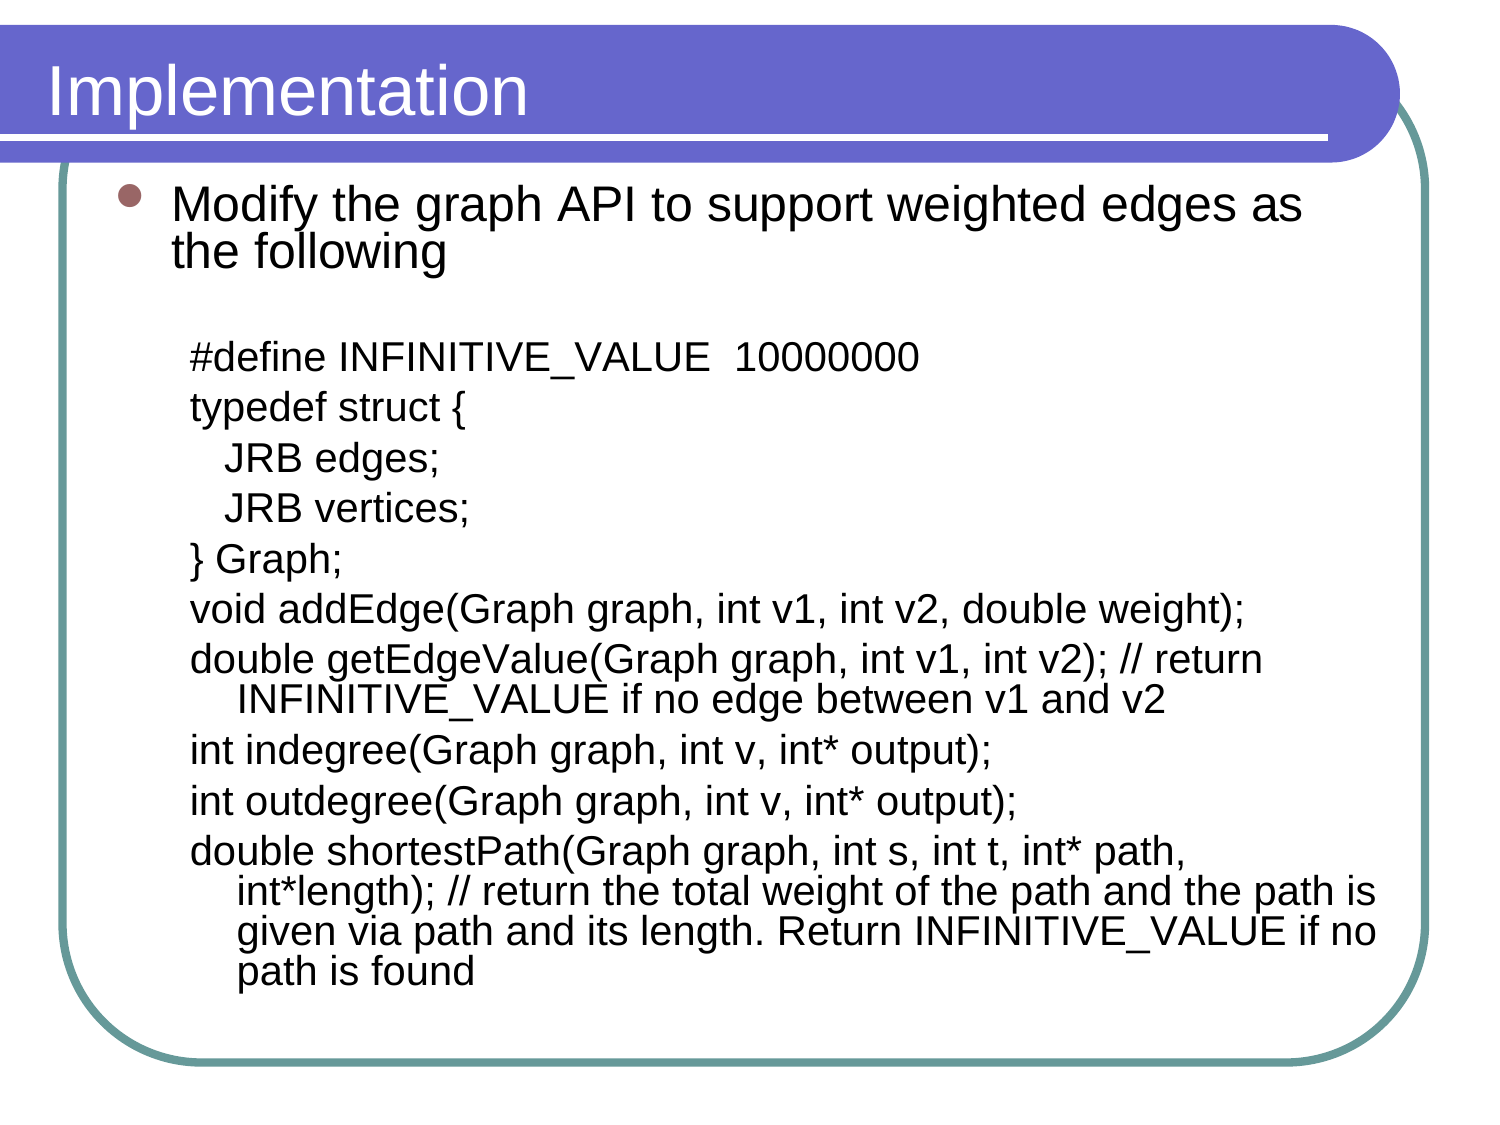

# Implementation
Modify the graph API to support weighted edges as the following
#define INFINITIVE_VALUE 10000000
typedef struct {
 JRB edges;
 JRB vertices;
} Graph;
void addEdge(Graph graph, int v1, int v2, double weight);
double getEdgeValue(Graph graph, int v1, int v2); // return INFINITIVE_VALUE if no edge between v1 and v2
int indegree(Graph graph, int v, int* output);
int outdegree(Graph graph, int v, int* output);
double shortestPath(Graph graph, int s, int t, int* path, int*length); // return the total weight of the path and the path is given via path and its length. Return INFINITIVE_VALUE if no path is found